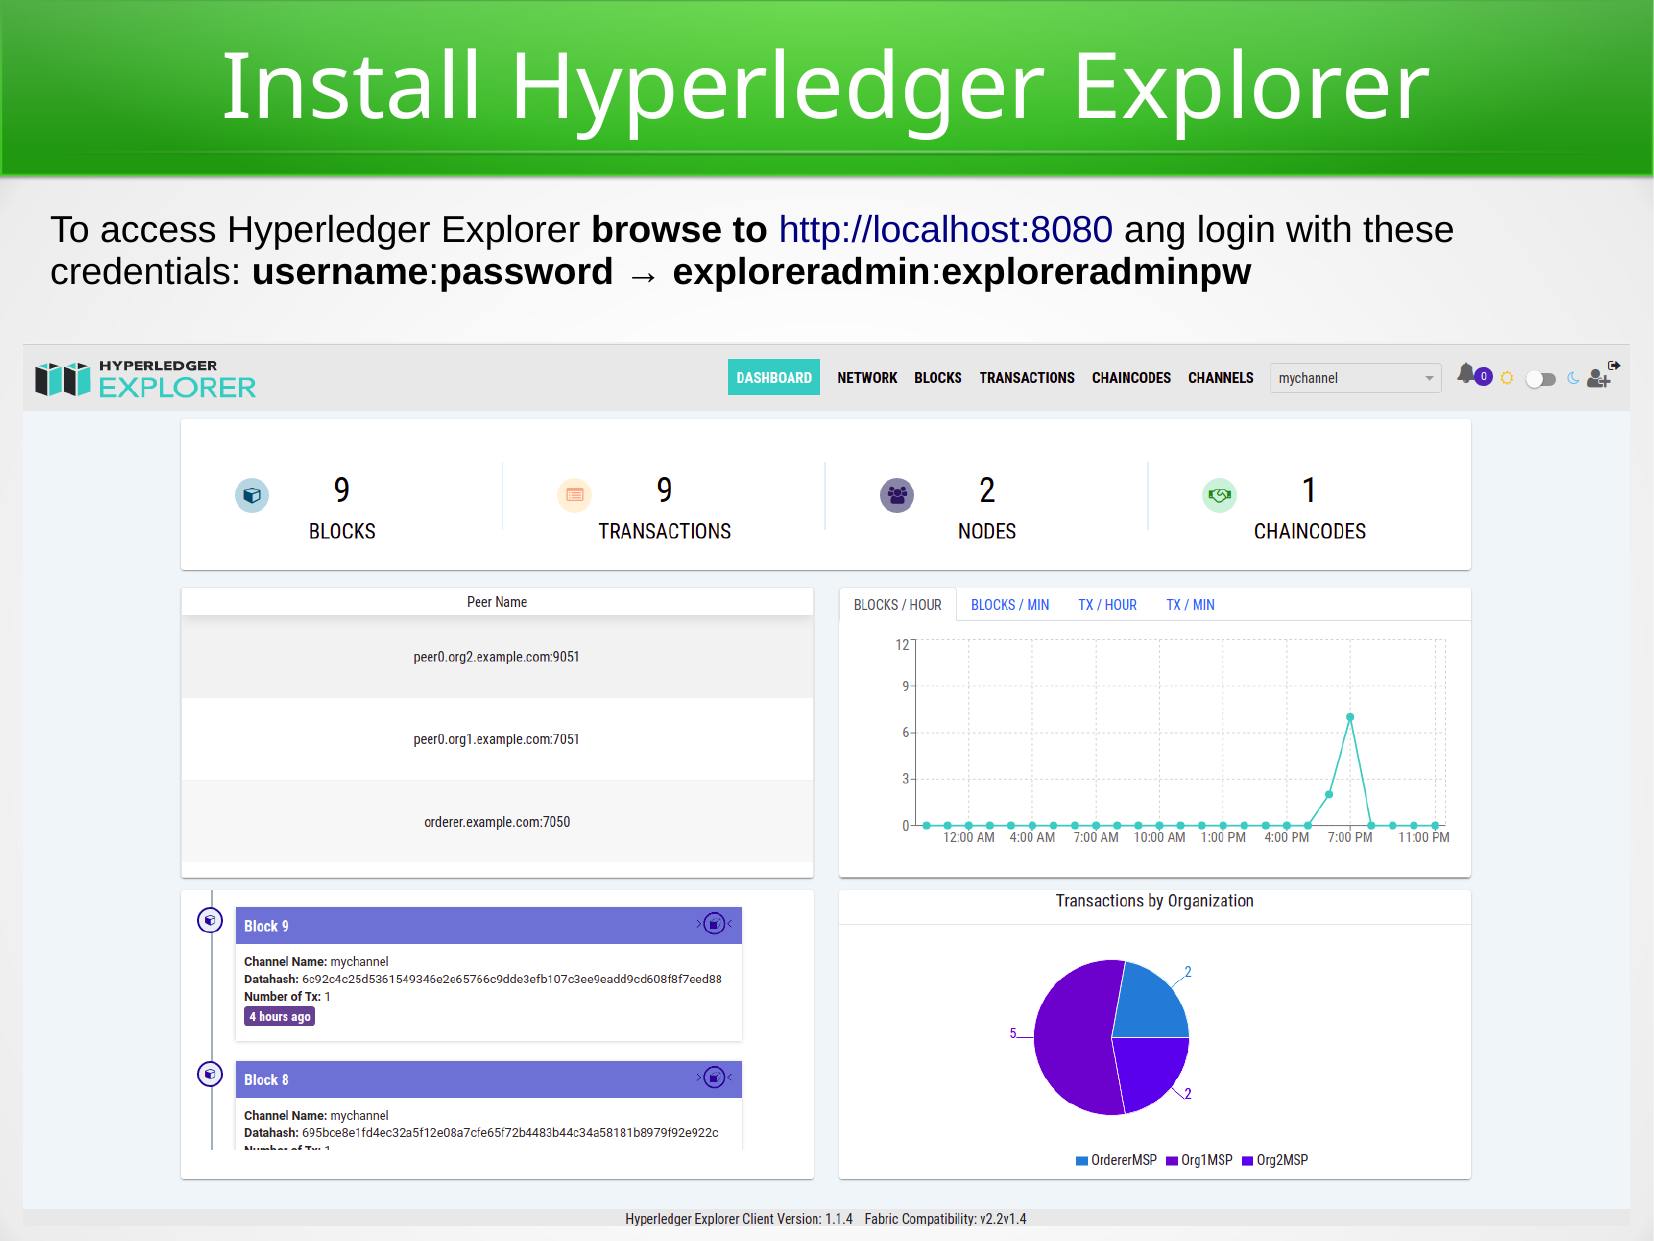

# Install Hyperledger Explorer
To access Hyperledger Explorer browse to http://localhost:8080 ang login with these credentials: username:password → exploreradmin:exploreradminpw